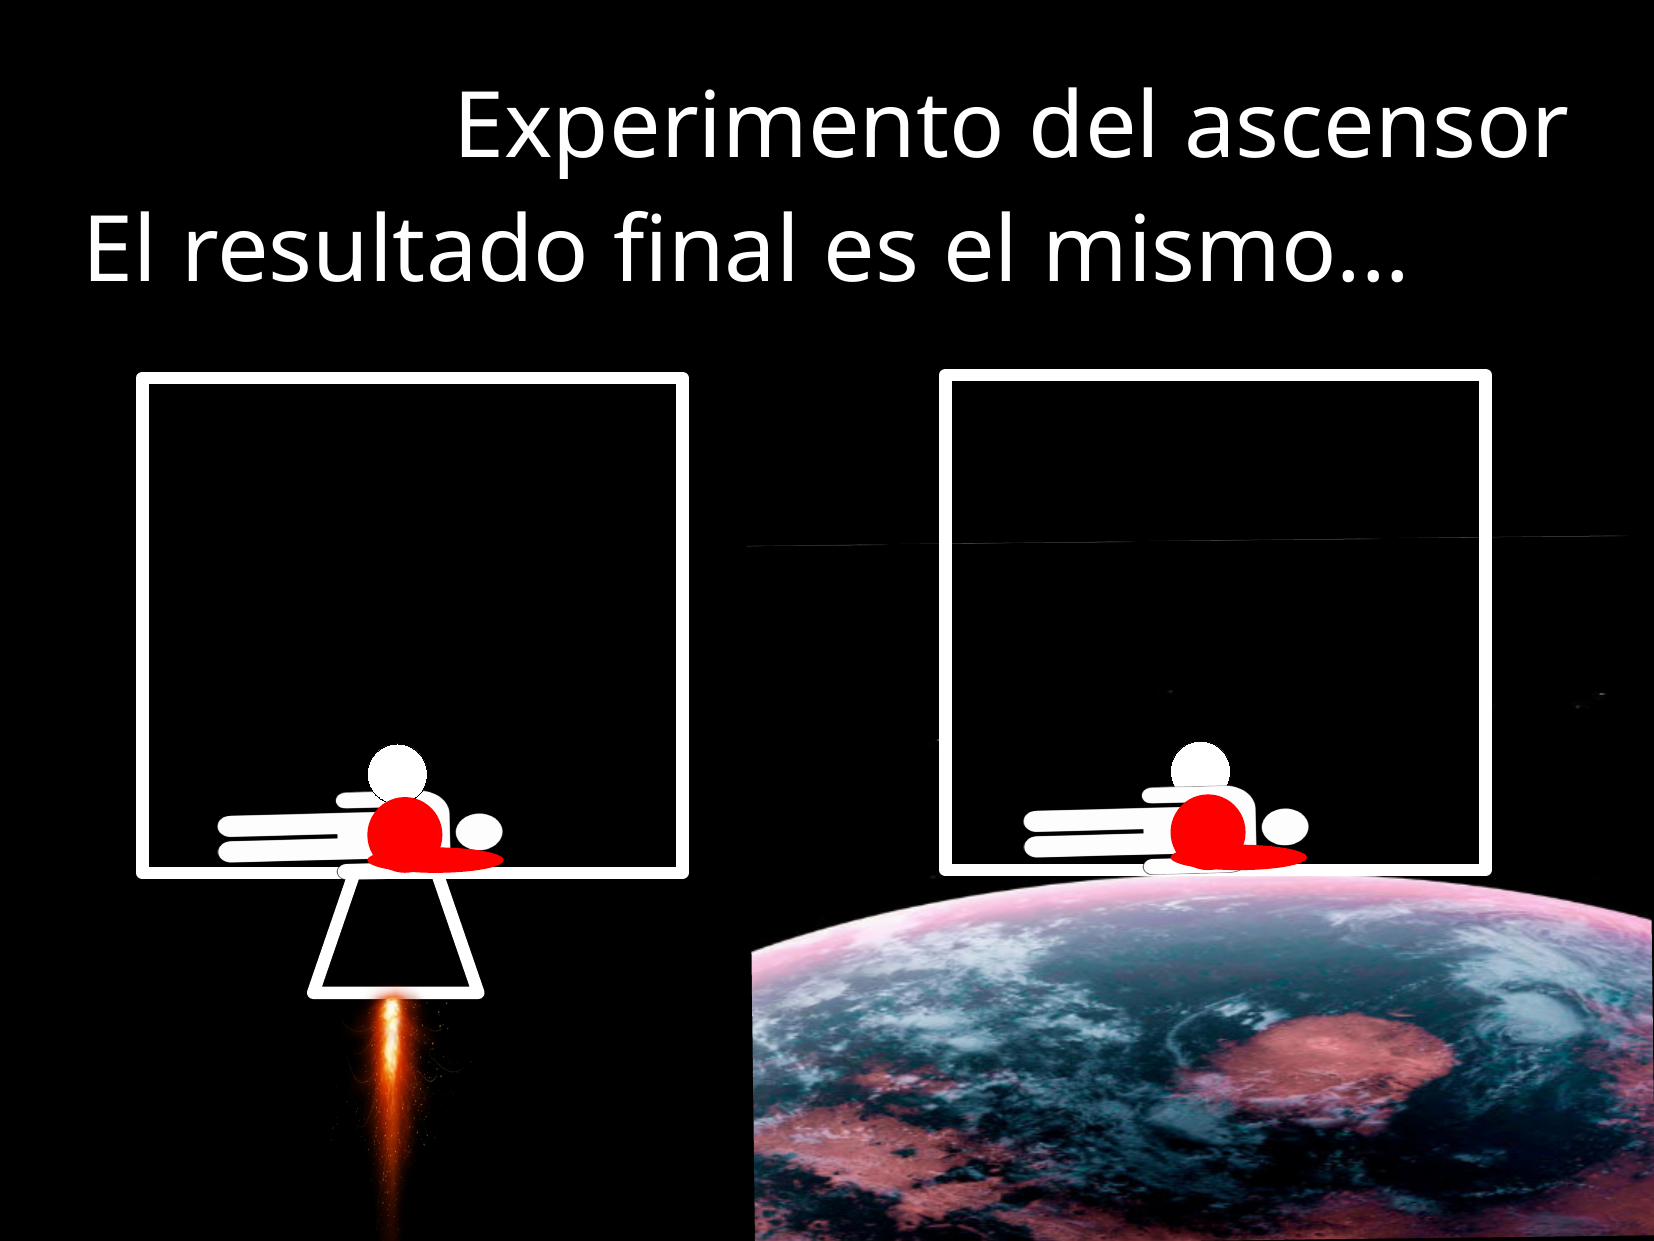

# Experimento del ascensor
El resultado final es el mismo...